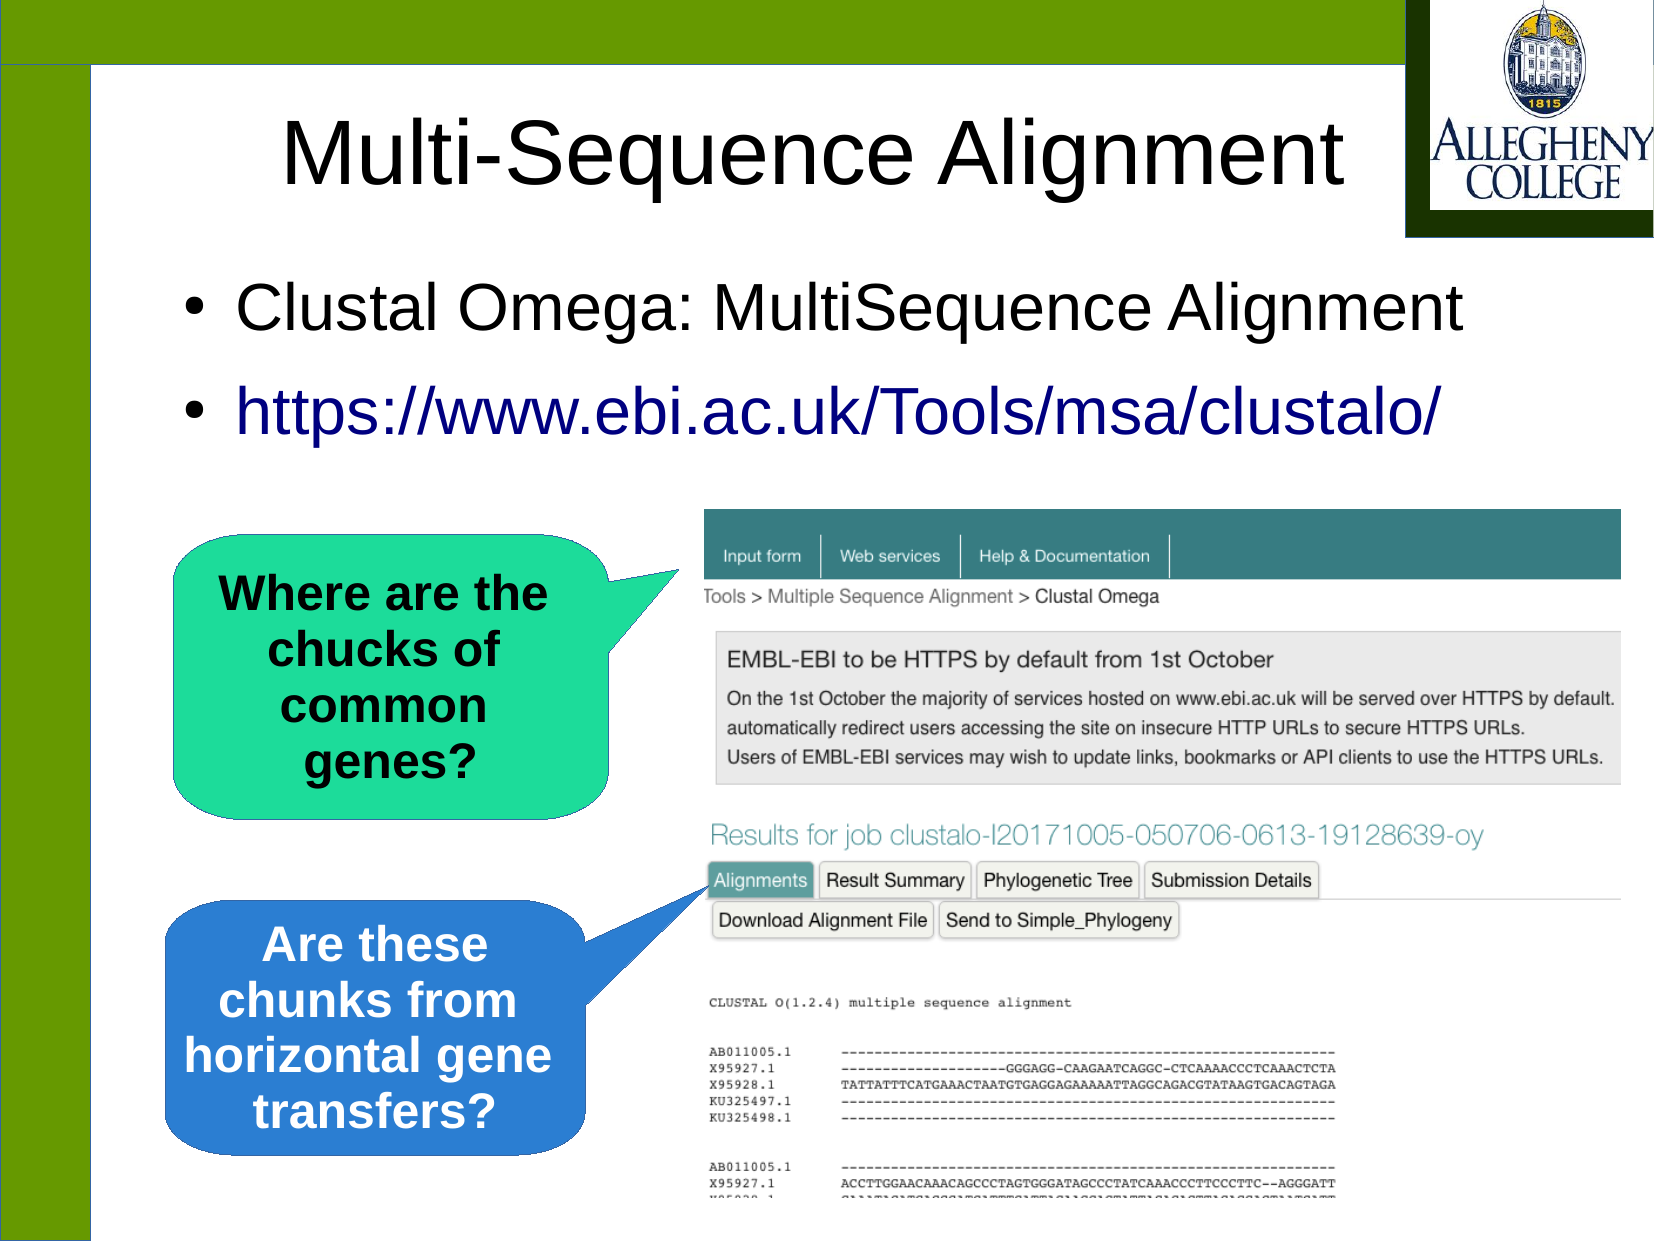

# Multi-Sequence Alignment
Clustal Omega: MultiSequence Alignment
https://www.ebi.ac.uk/Tools/msa/clustalo/
Where are the
chucks of
common
genes?
 Are these
chunks from
horizontal gene
transfers?